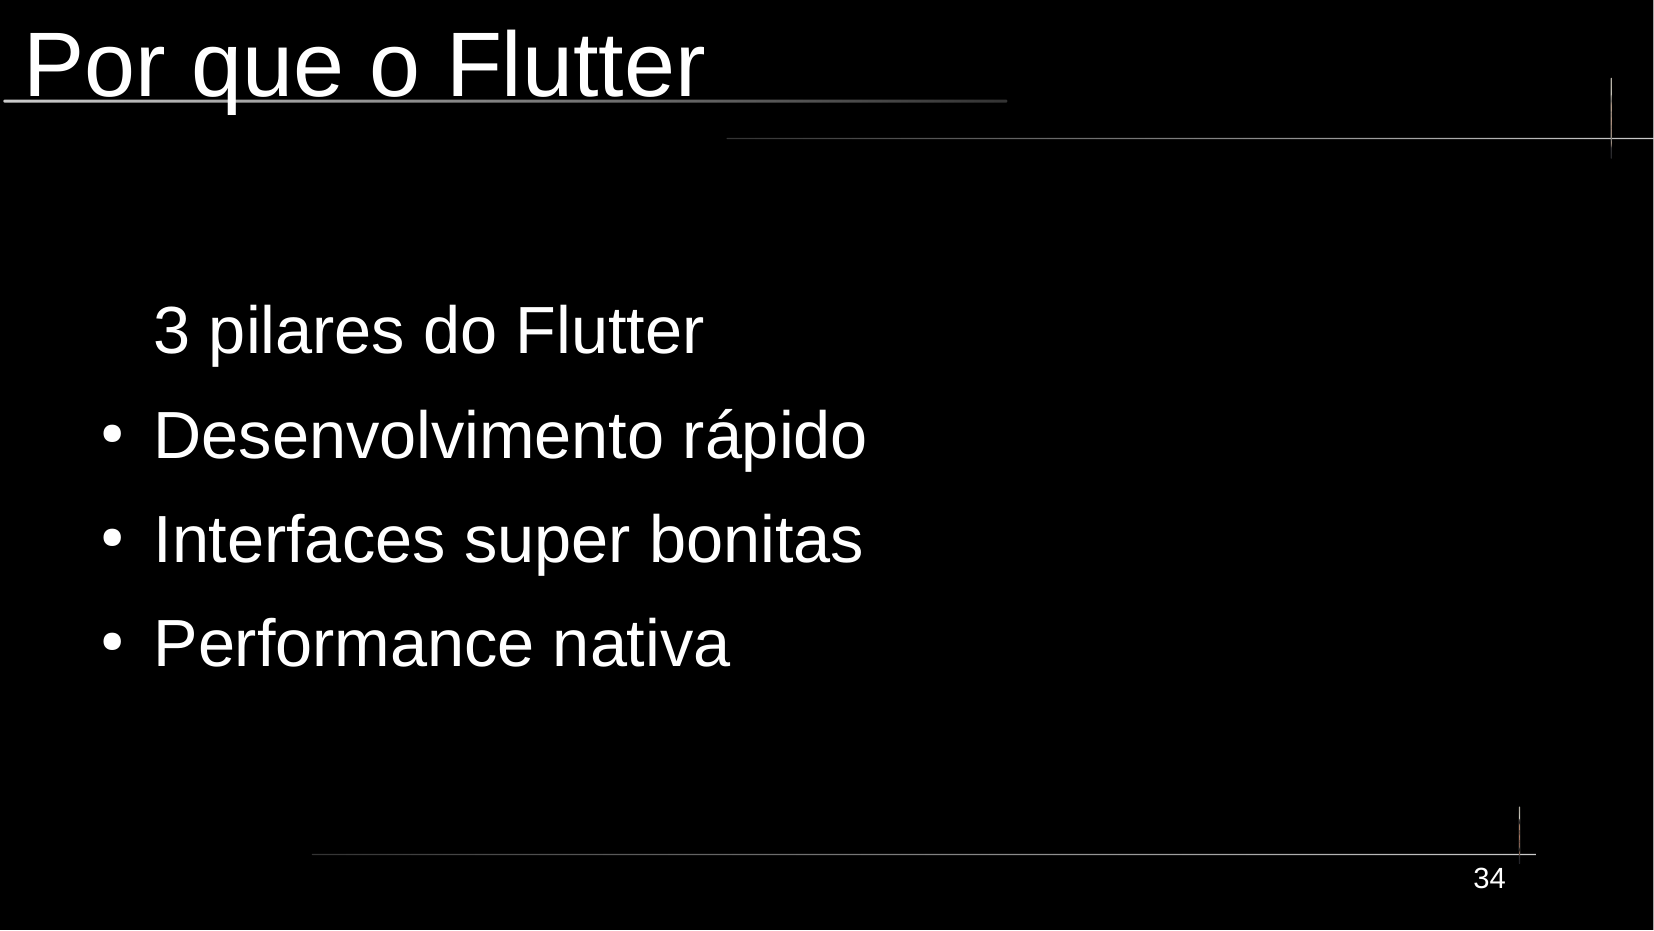

# Por que o Flutter
3 pilares do Flutter
Desenvolvimento rápido
Interfaces super bonitas
Performance nativa
34